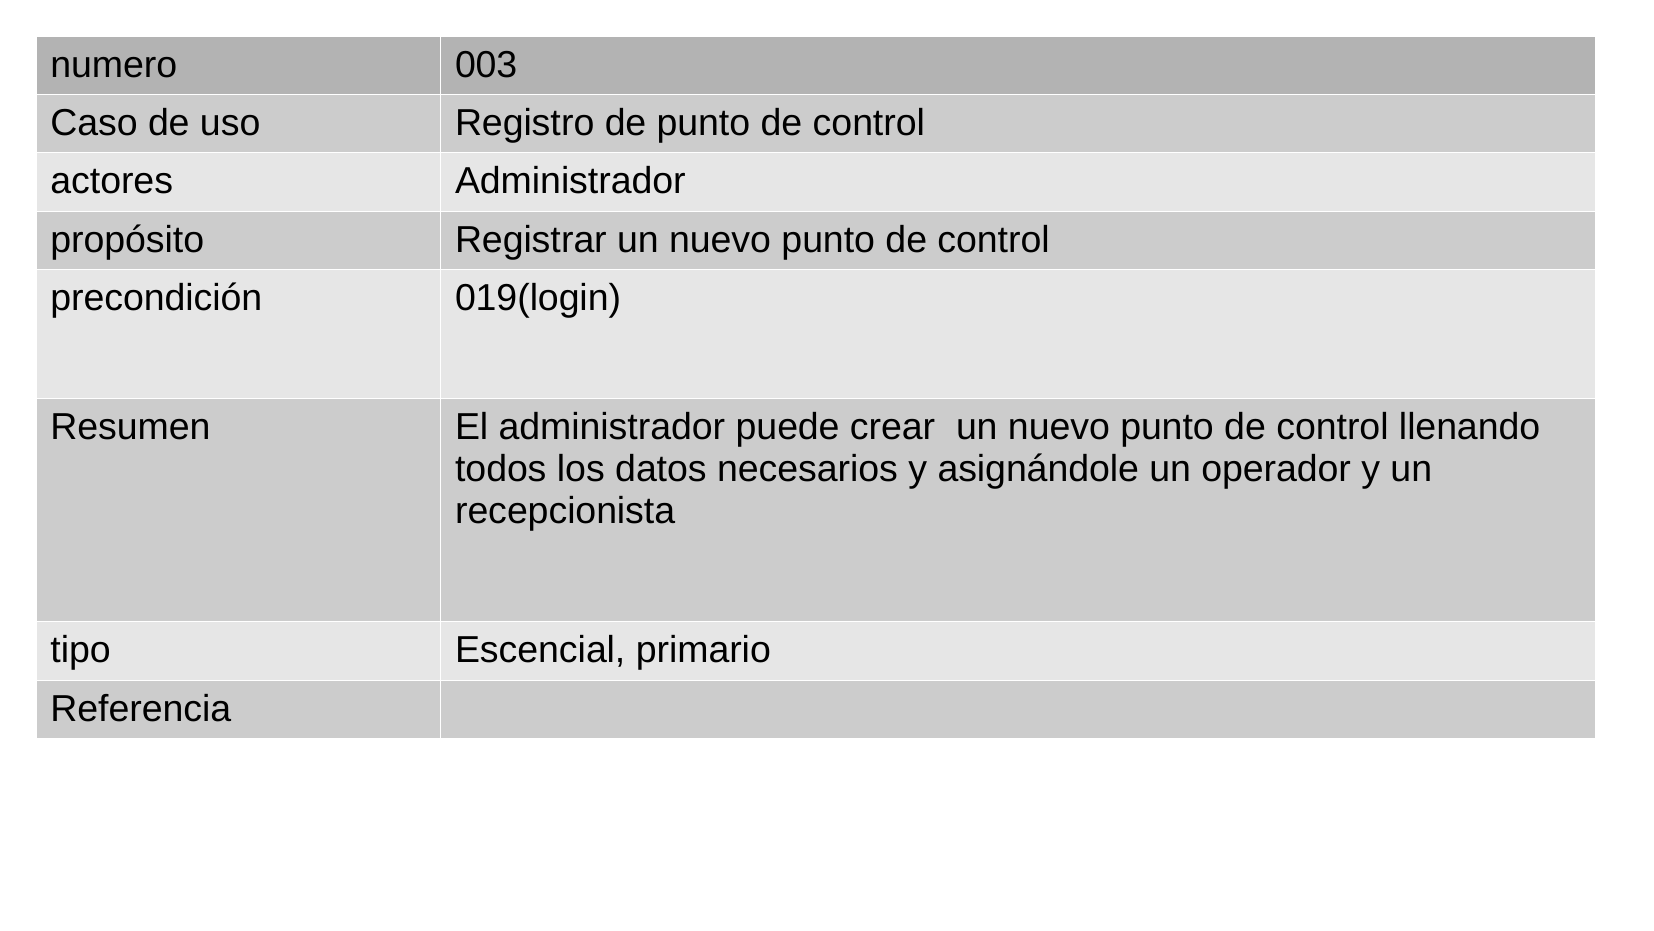

| numero | 003 |
| --- | --- |
| Caso de uso | Registro de punto de control |
| actores | Administrador |
| propósito | Registrar un nuevo punto de control |
| precondición | 019(login) |
| Resumen | El administrador puede crear un nuevo punto de control llenando todos los datos necesarios y asignándole un operador y un recepcionista |
| tipo | Escencial, primario |
| Referencia | |